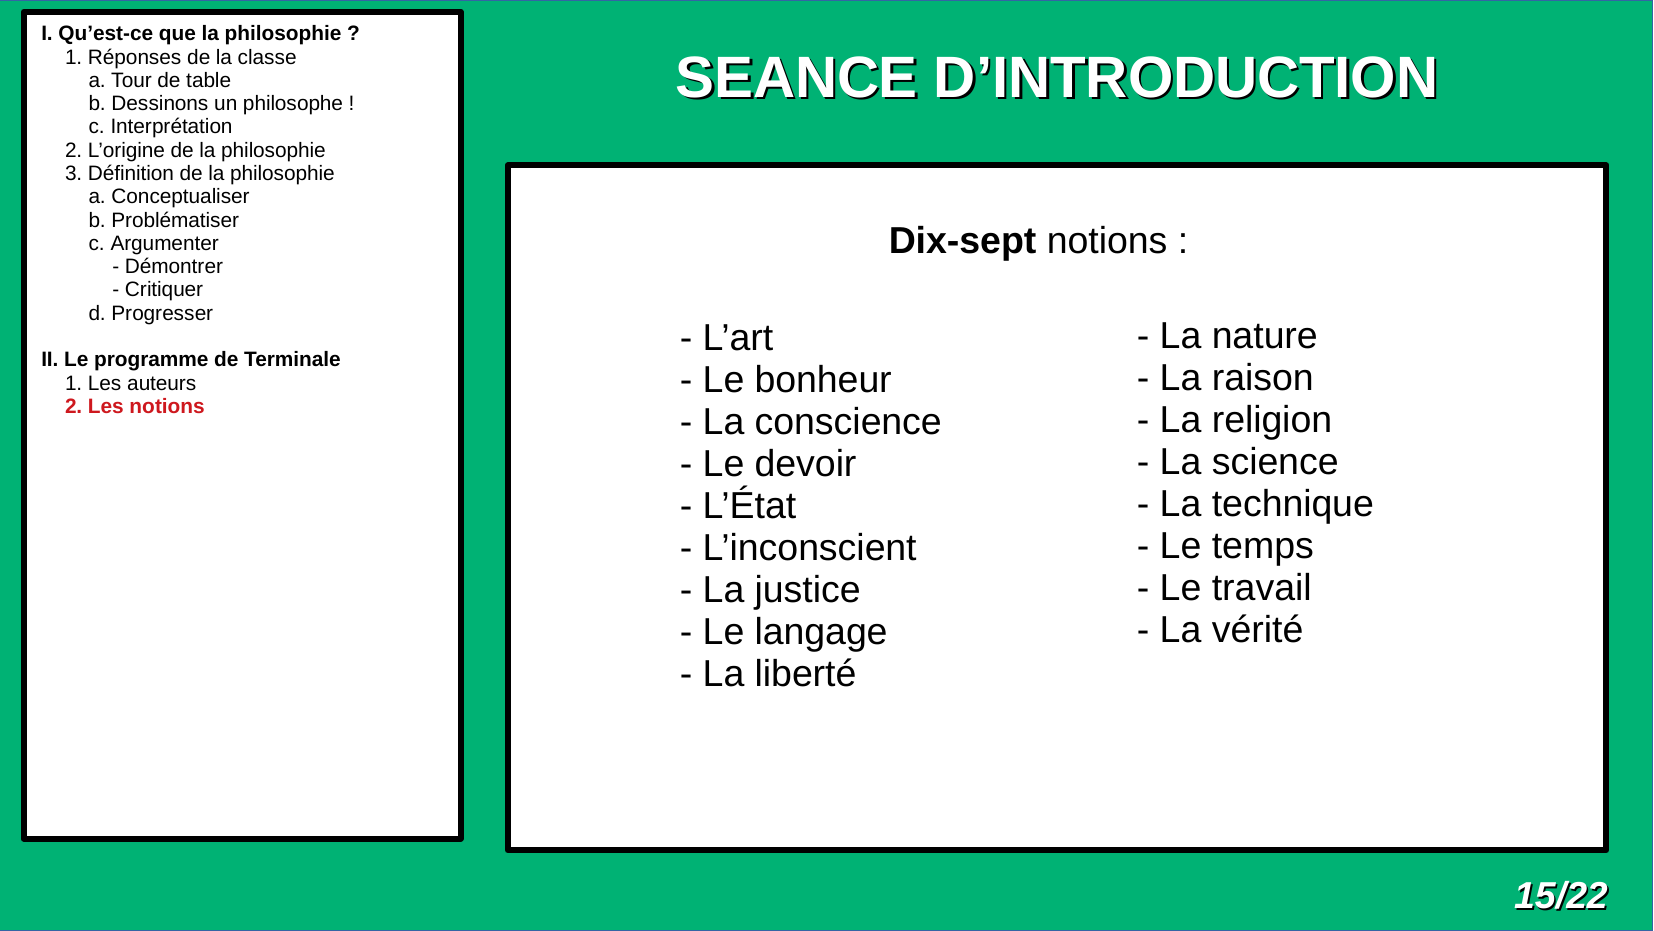

SEANCE D’INTRODUCTION
I. Qu’est-ce que la philosophie ?
	1. Réponses de la classe
		a. Tour de table
		b. Dessinons un philosophe !
		c. Interprétation
	2. L’origine de la philosophie
	3. Définition de la philosophie
		a. Conceptualiser
		b. Problématiser
		c. Argumenter
			- Démontrer
			- Critiquer
		d. Progresser
II. Le programme de Terminale
	1. Les auteurs
	2. Les notions
Dix-sept notions :
- La nature
- La raison
- La religion
- La science
- La technique
- Le temps
- Le travail
- La vérité
- L’art
- Le bonheur
- La conscience
- Le devoir
- L’État
- L’inconscient
- La justice
- Le langage
- La liberté